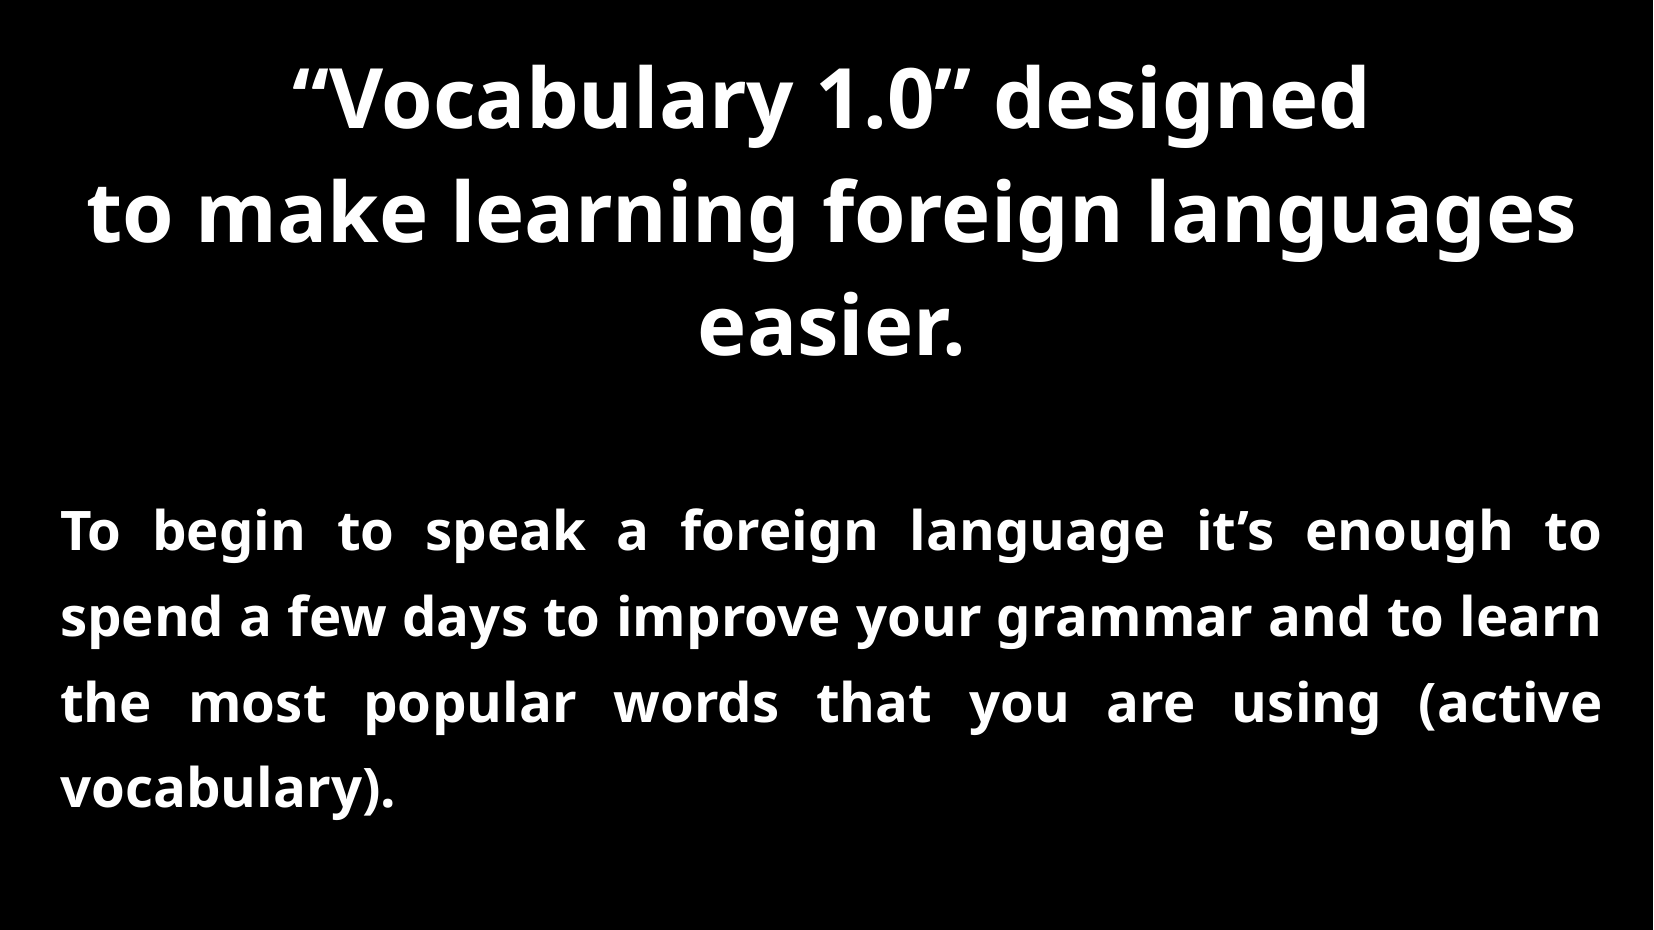

“Vocabulary 1.0” designed
to make learning foreign languages easier.
# To begin to speak a foreign language it’s enough to spend a few days to improve your grammar and to learn the most popular words that you are using (active vocabulary).